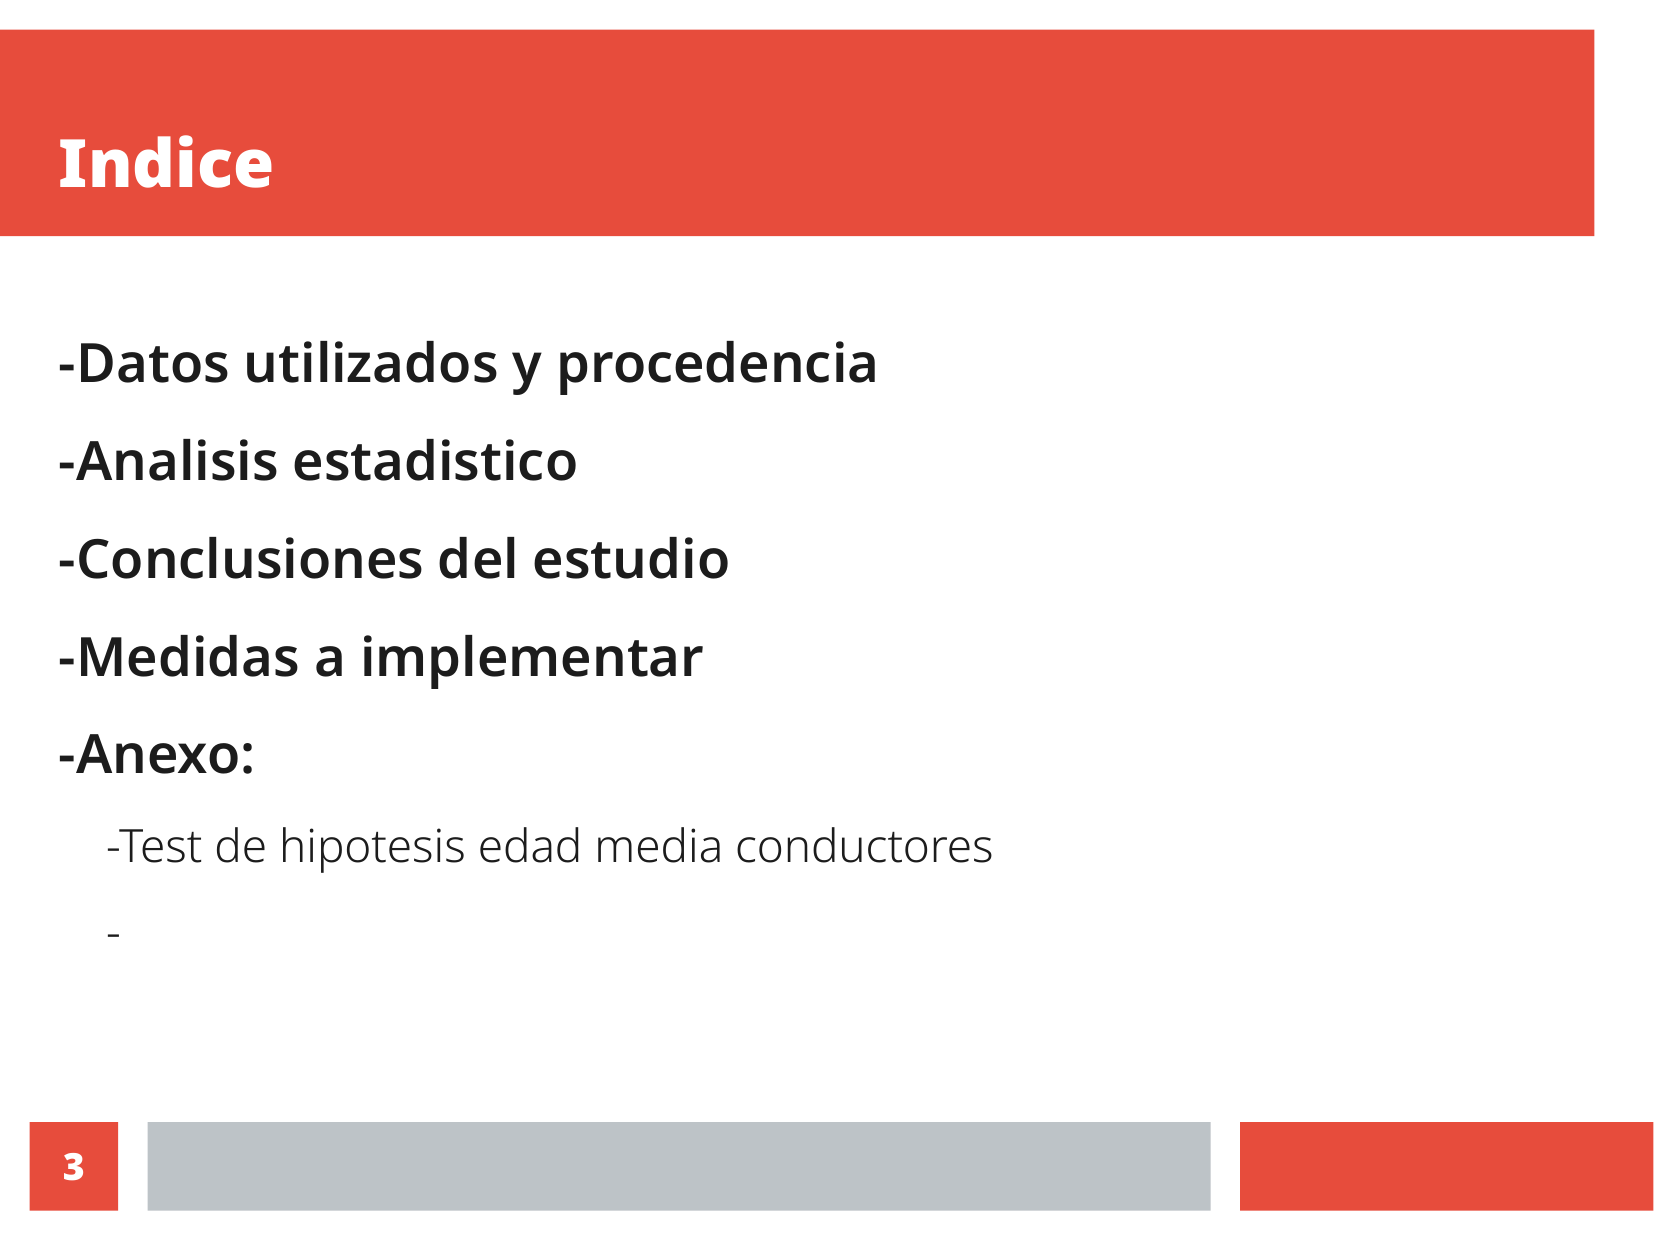

# Indice
-Datos utilizados y procedencia
-Analisis estadistico
-Conclusiones del estudio
-Medidas a implementar
-Anexo:
-Test de hipotesis edad media conductores
-
3